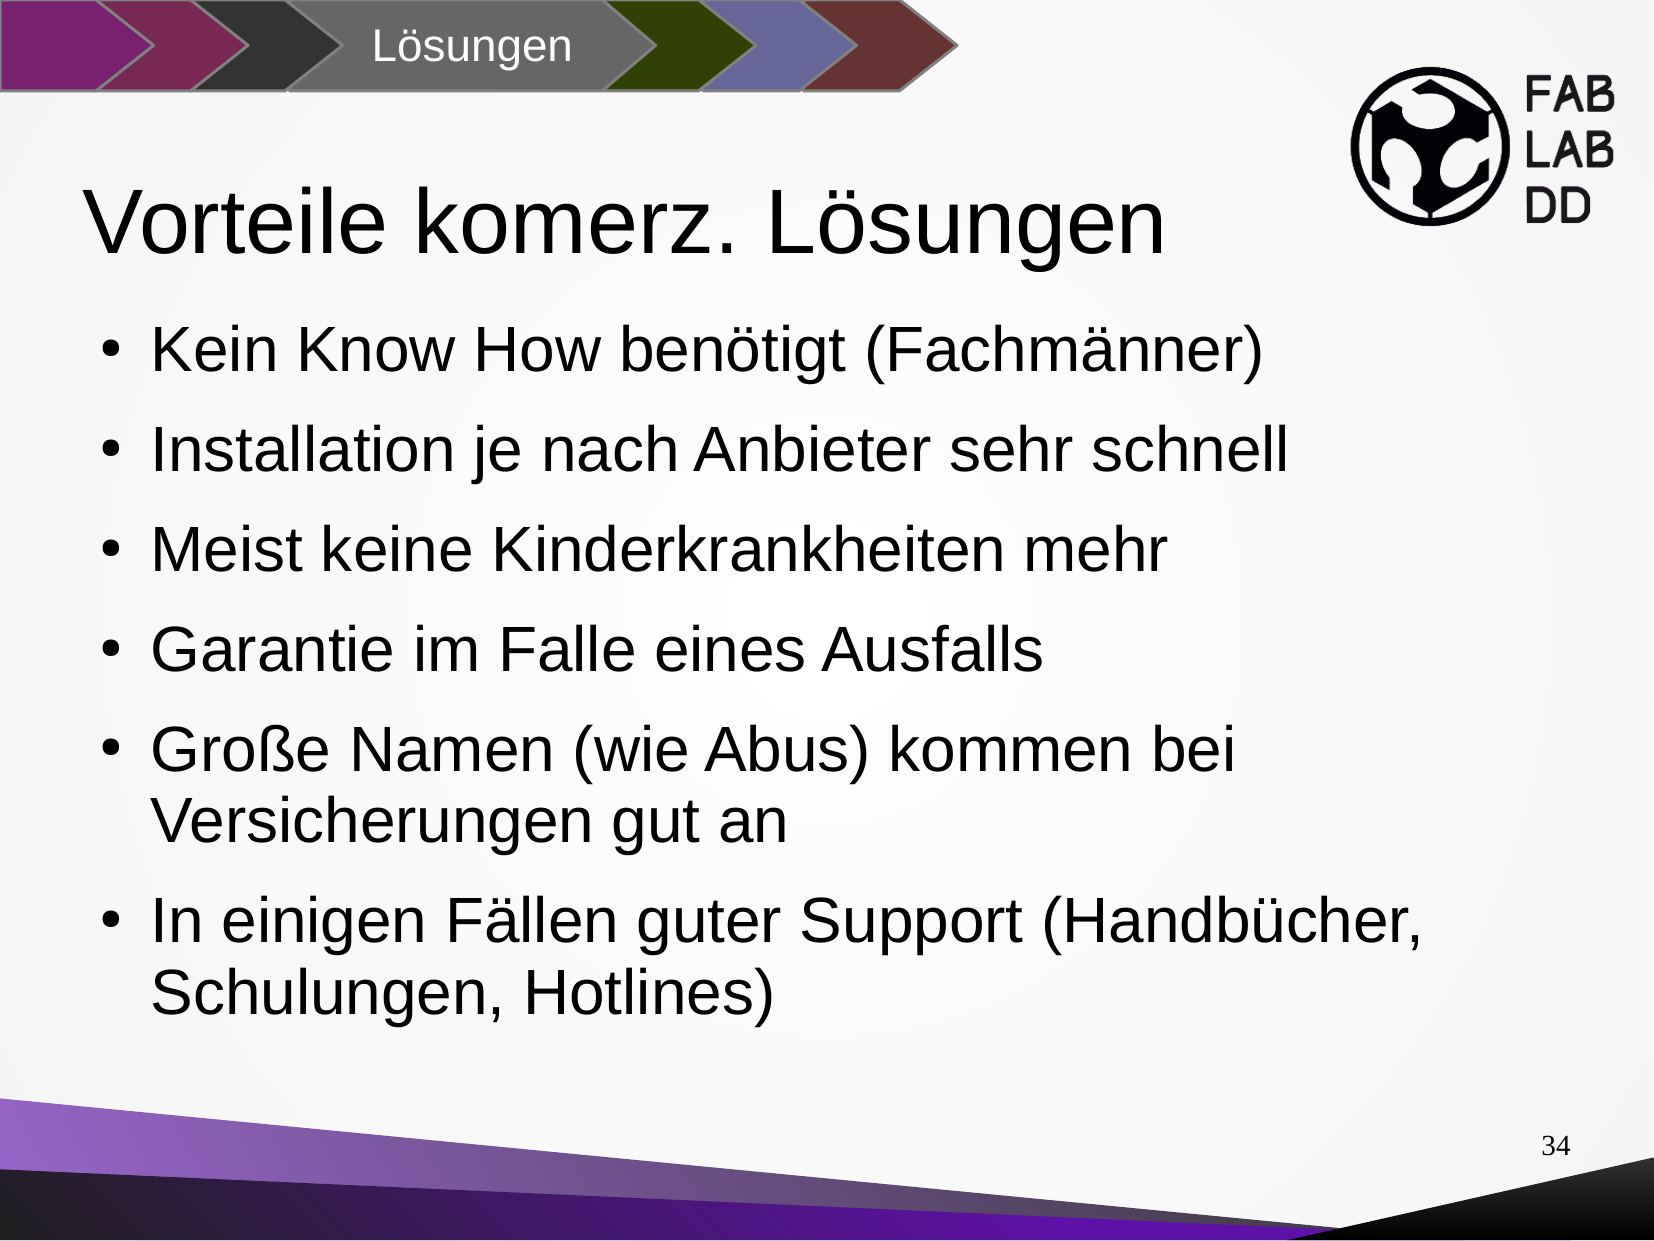

Lösungen
# Vorteile komerz. Lösungen
Kein Know How benötigt (Fachmänner)
Installation je nach Anbieter sehr schnell
Meist keine Kinderkrankheiten mehr
Garantie im Falle eines Ausfalls
Große Namen (wie Abus) kommen bei Versicherungen gut an
In einigen Fällen guter Support (Handbücher,
Schulungen, Hotlines)